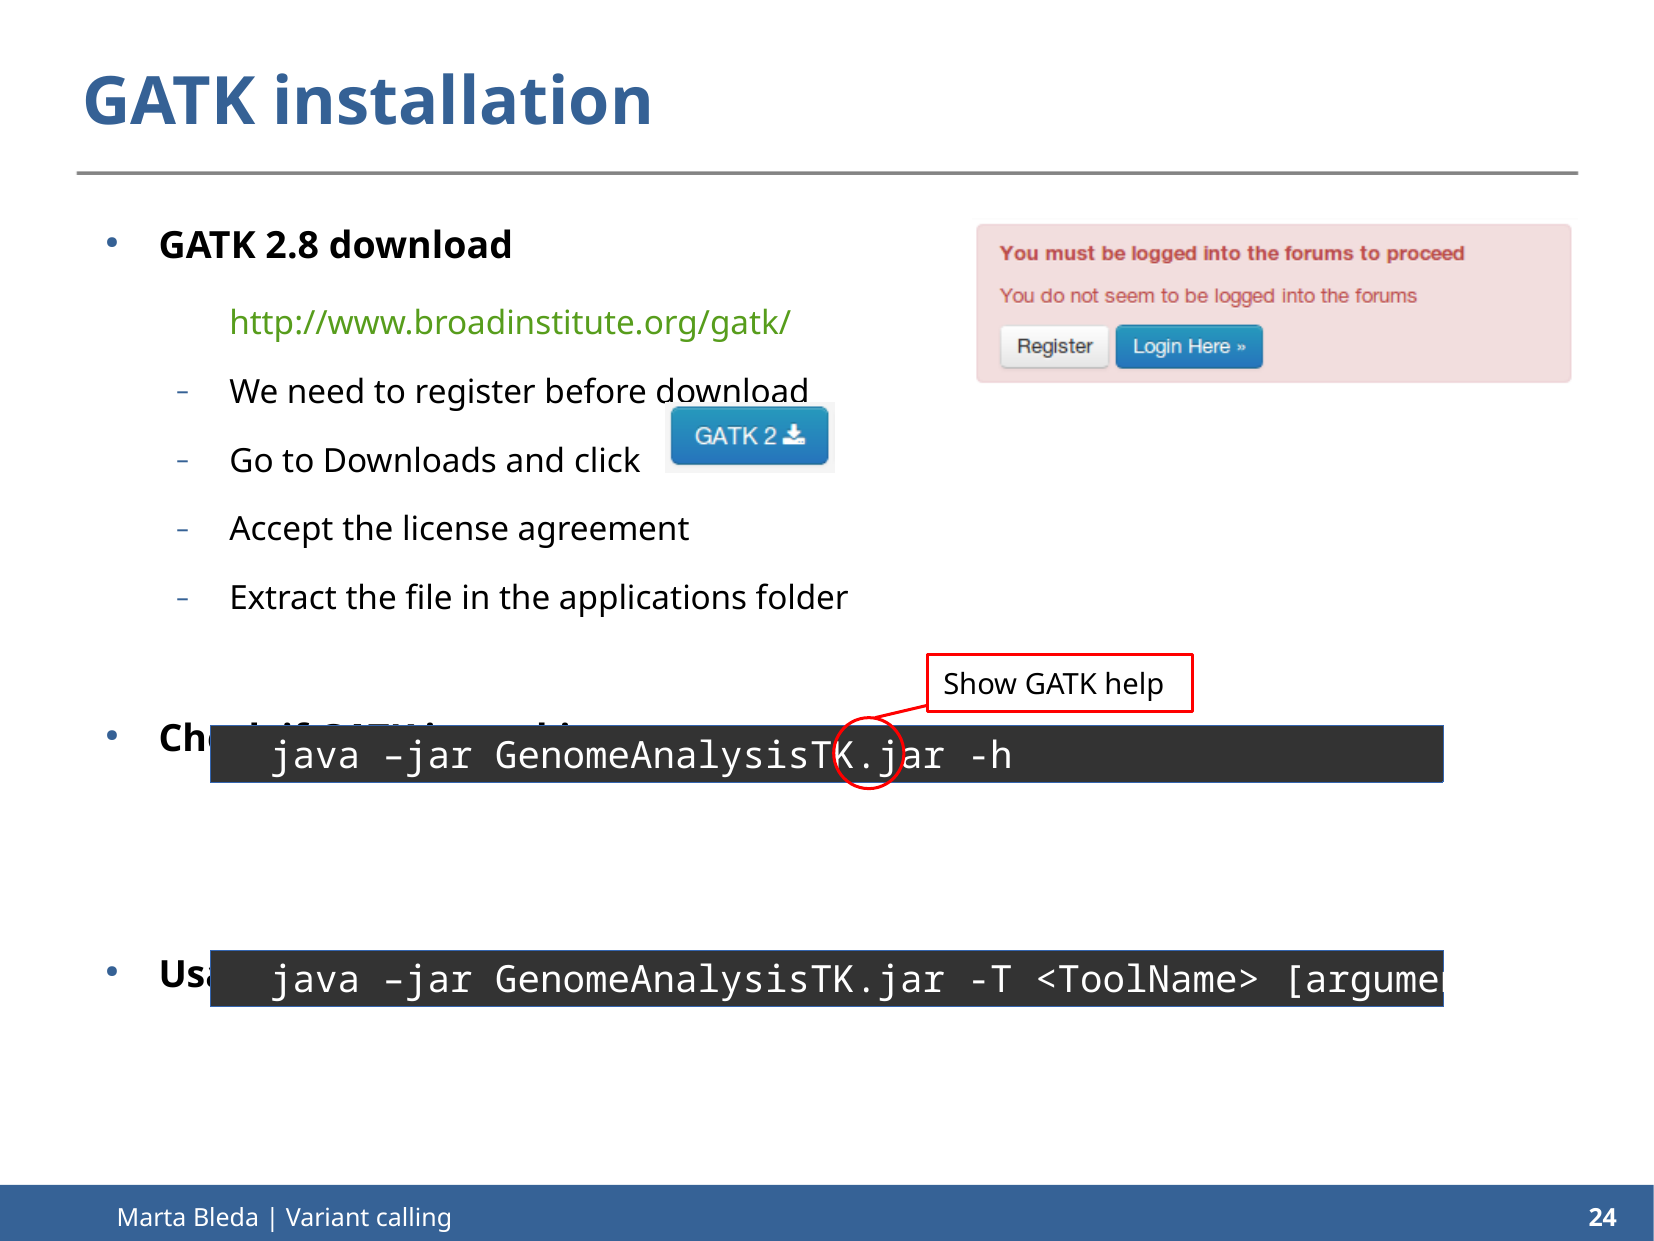

GATK installation
# GATK 2.8 download
http://www.broadinstitute.org/gatk/
We need to register before download
Go to Downloads and click
Accept the license agreement
Extract the file in the applications folder
Check if GATK is working
Usage
Show GATK help
 java –jar GenomeAnalysisTK.jar -h
 java –jar GenomeAnalysisTK.jar -T <ToolName> [arguments]
Marta Bleda | Variant calling
24